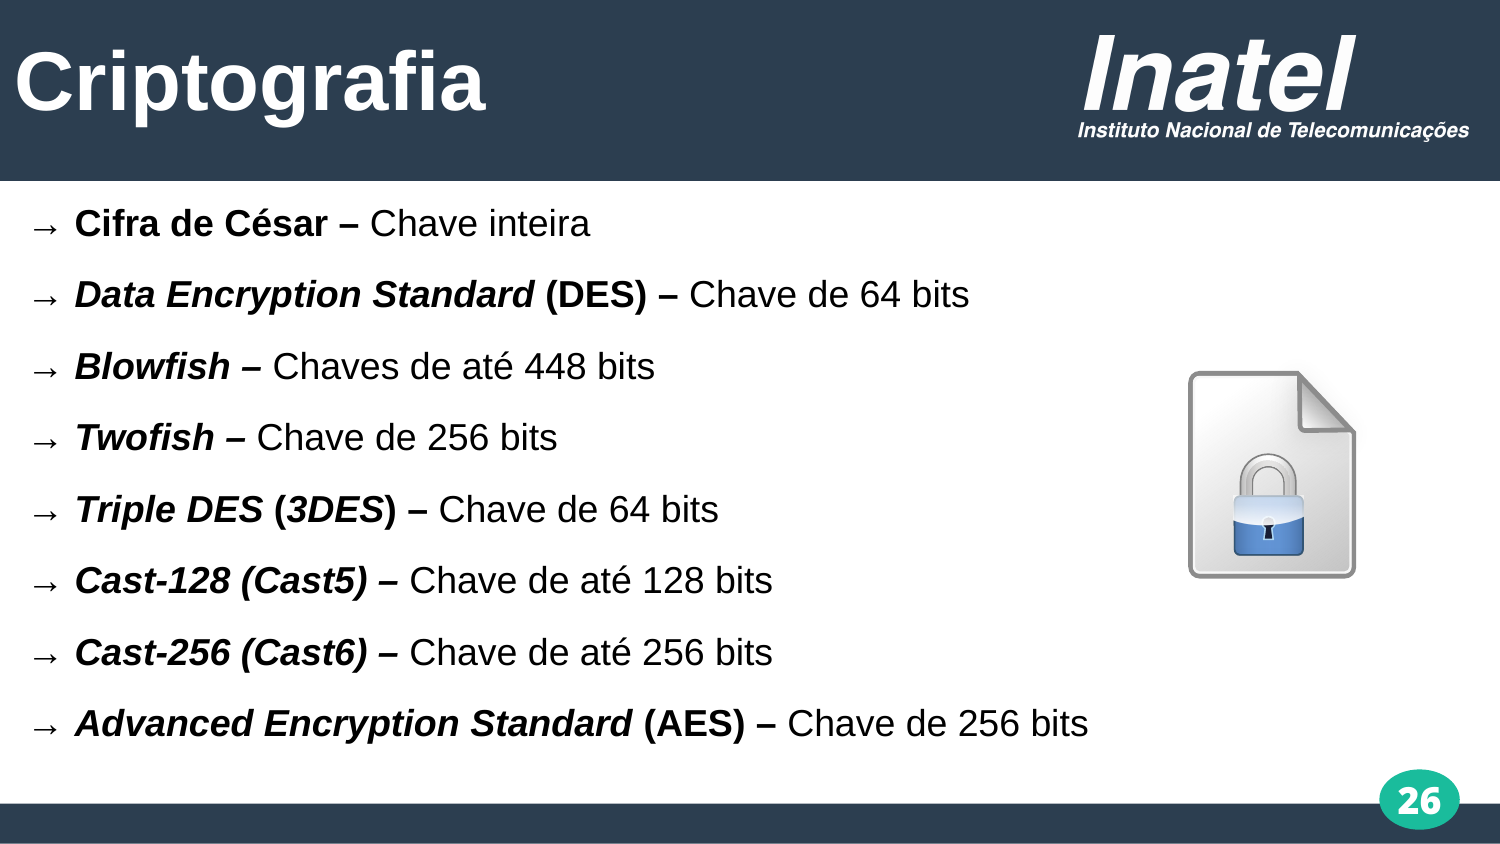

Criptografia
→ Cifra de César – Chave inteira
→ Data Encryption Standard (DES) – Chave de 64 bits
→ Blowfish – Chaves de até 448 bits
→ Twofish – Chave de 256 bits
→ Triple DES (3DES) – Chave de 64 bits
→ Cast-128 (Cast5) – Chave de até 128 bits
→ Cast-256 (Cast6) – Chave de até 256 bits
→ Advanced Encryption Standard (AES) – Chave de 256 bits
26